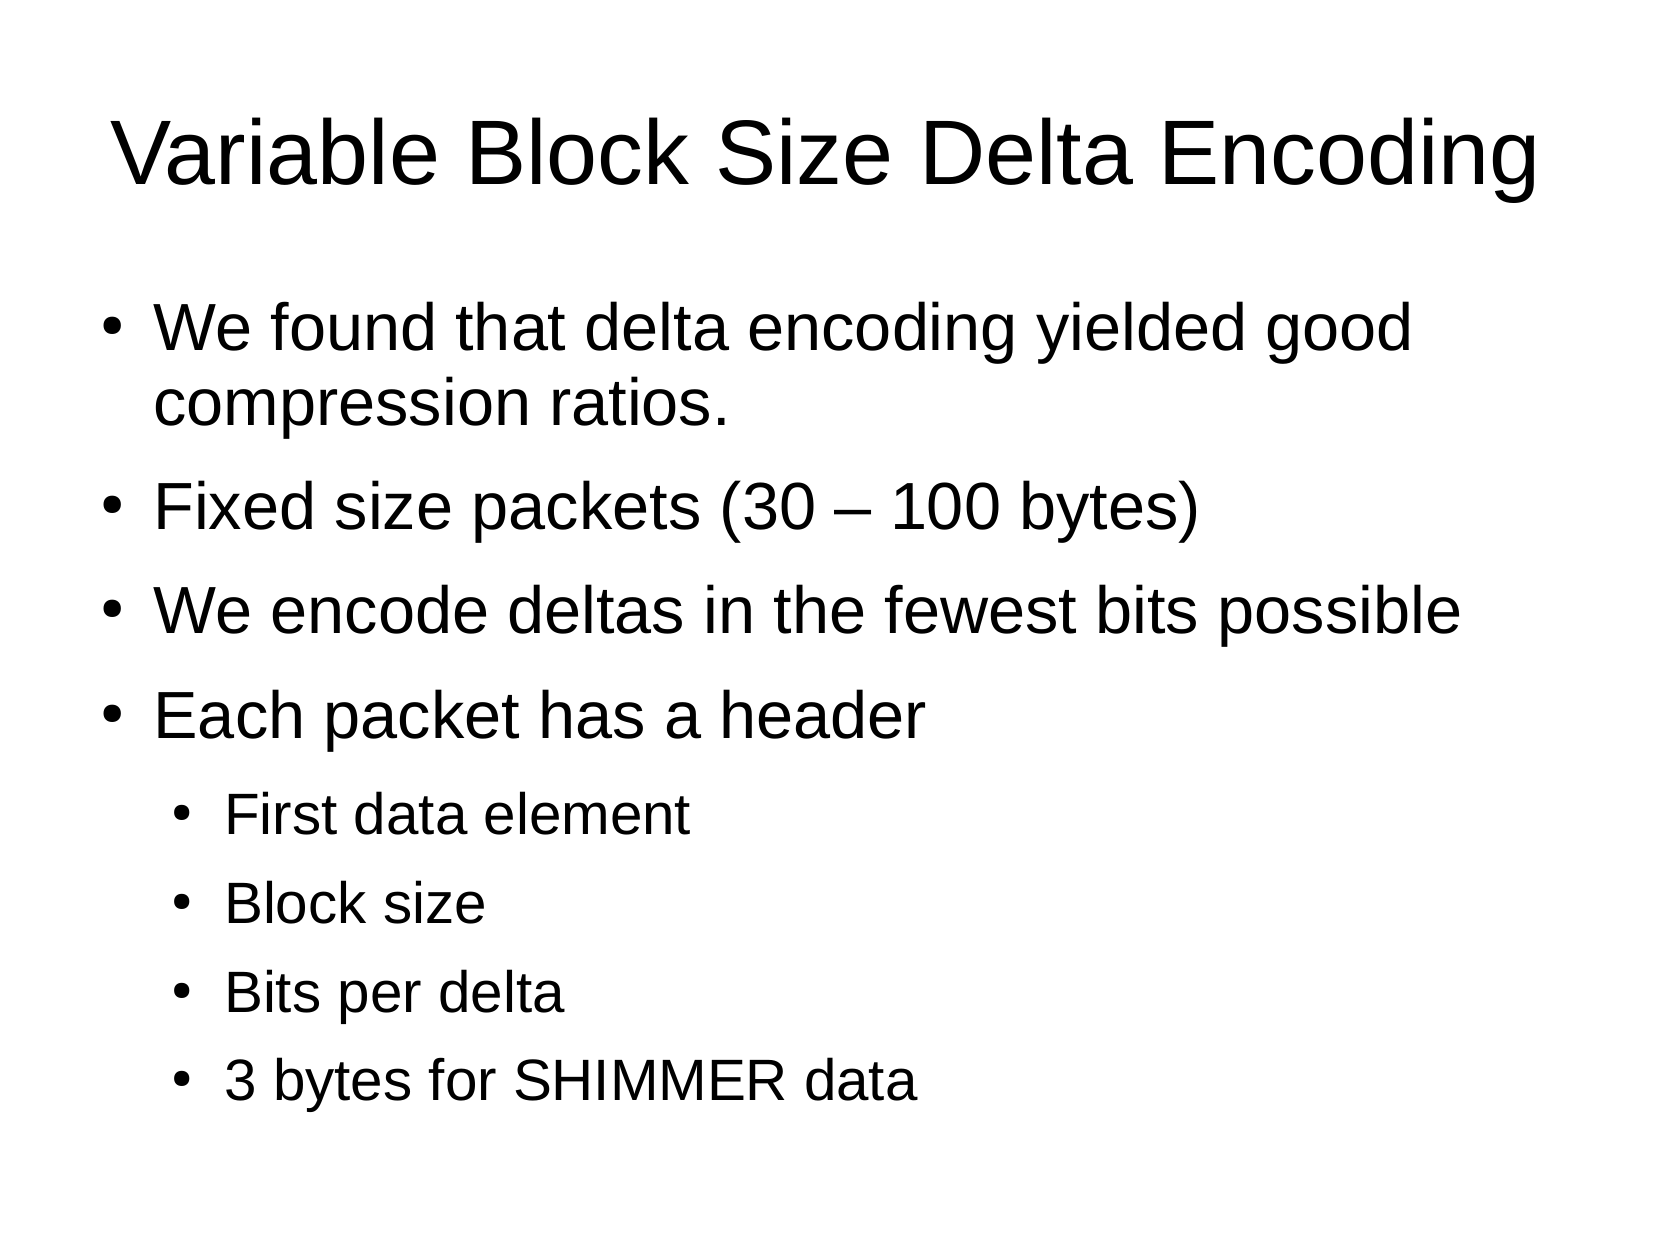

# Variable Block Size Delta Encoding
We found that delta encoding yielded good compression ratios.
Fixed size packets (30 – 100 bytes)
We encode deltas in the fewest bits possible
Each packet has a header
First data element
Block size
Bits per delta
3 bytes for SHIMMER data